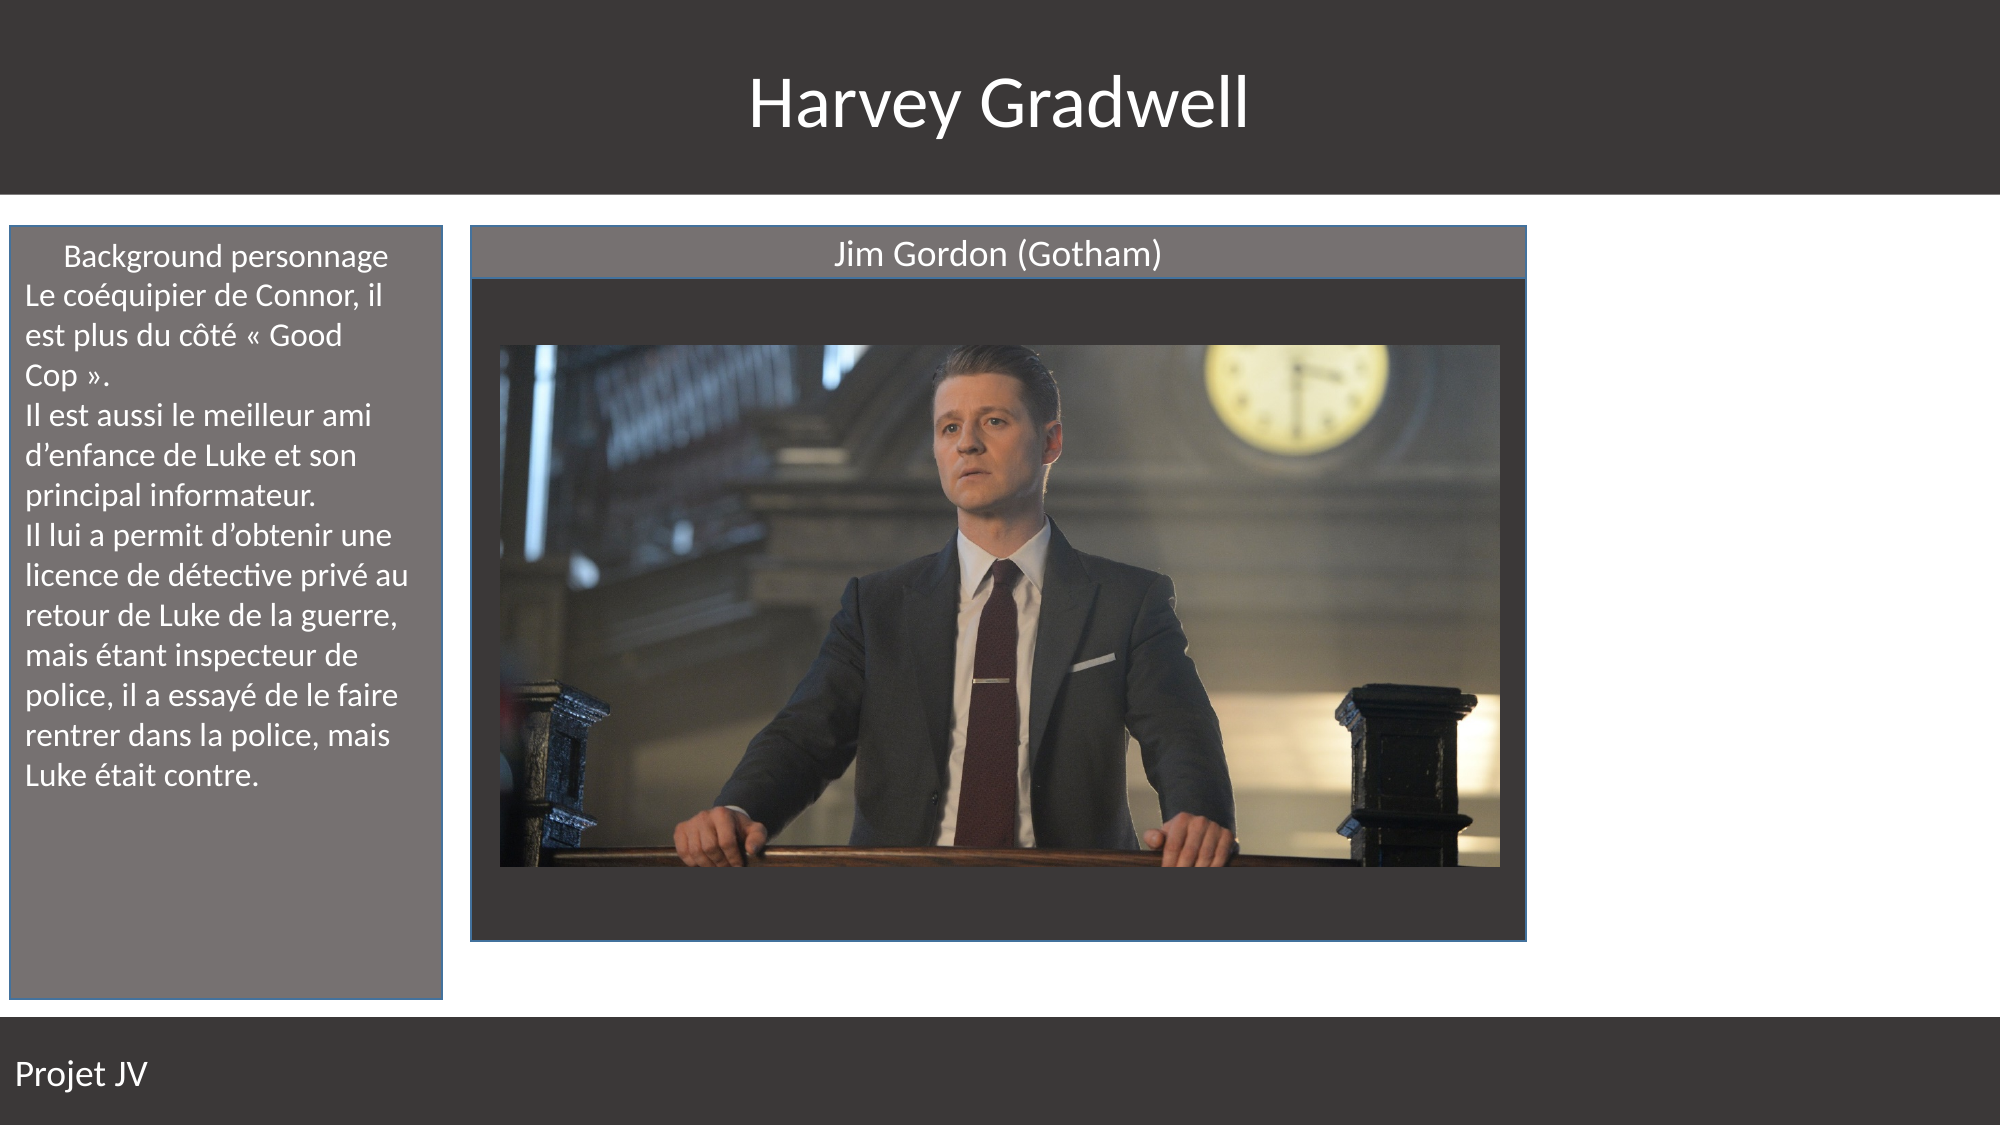

Harvey Gradwell
Background personnage
Le coéquipier de Connor, il est plus du côté « Good Cop ».
Il est aussi le meilleur ami d’enfance de Luke et son principal informateur.
Il lui a permit d’obtenir une licence de détective privé au retour de Luke de la guerre, mais étant inspecteur de police, il a essayé de le faire rentrer dans la police, mais Luke était contre.
Jim Gordon (Gotham)
Projet JV